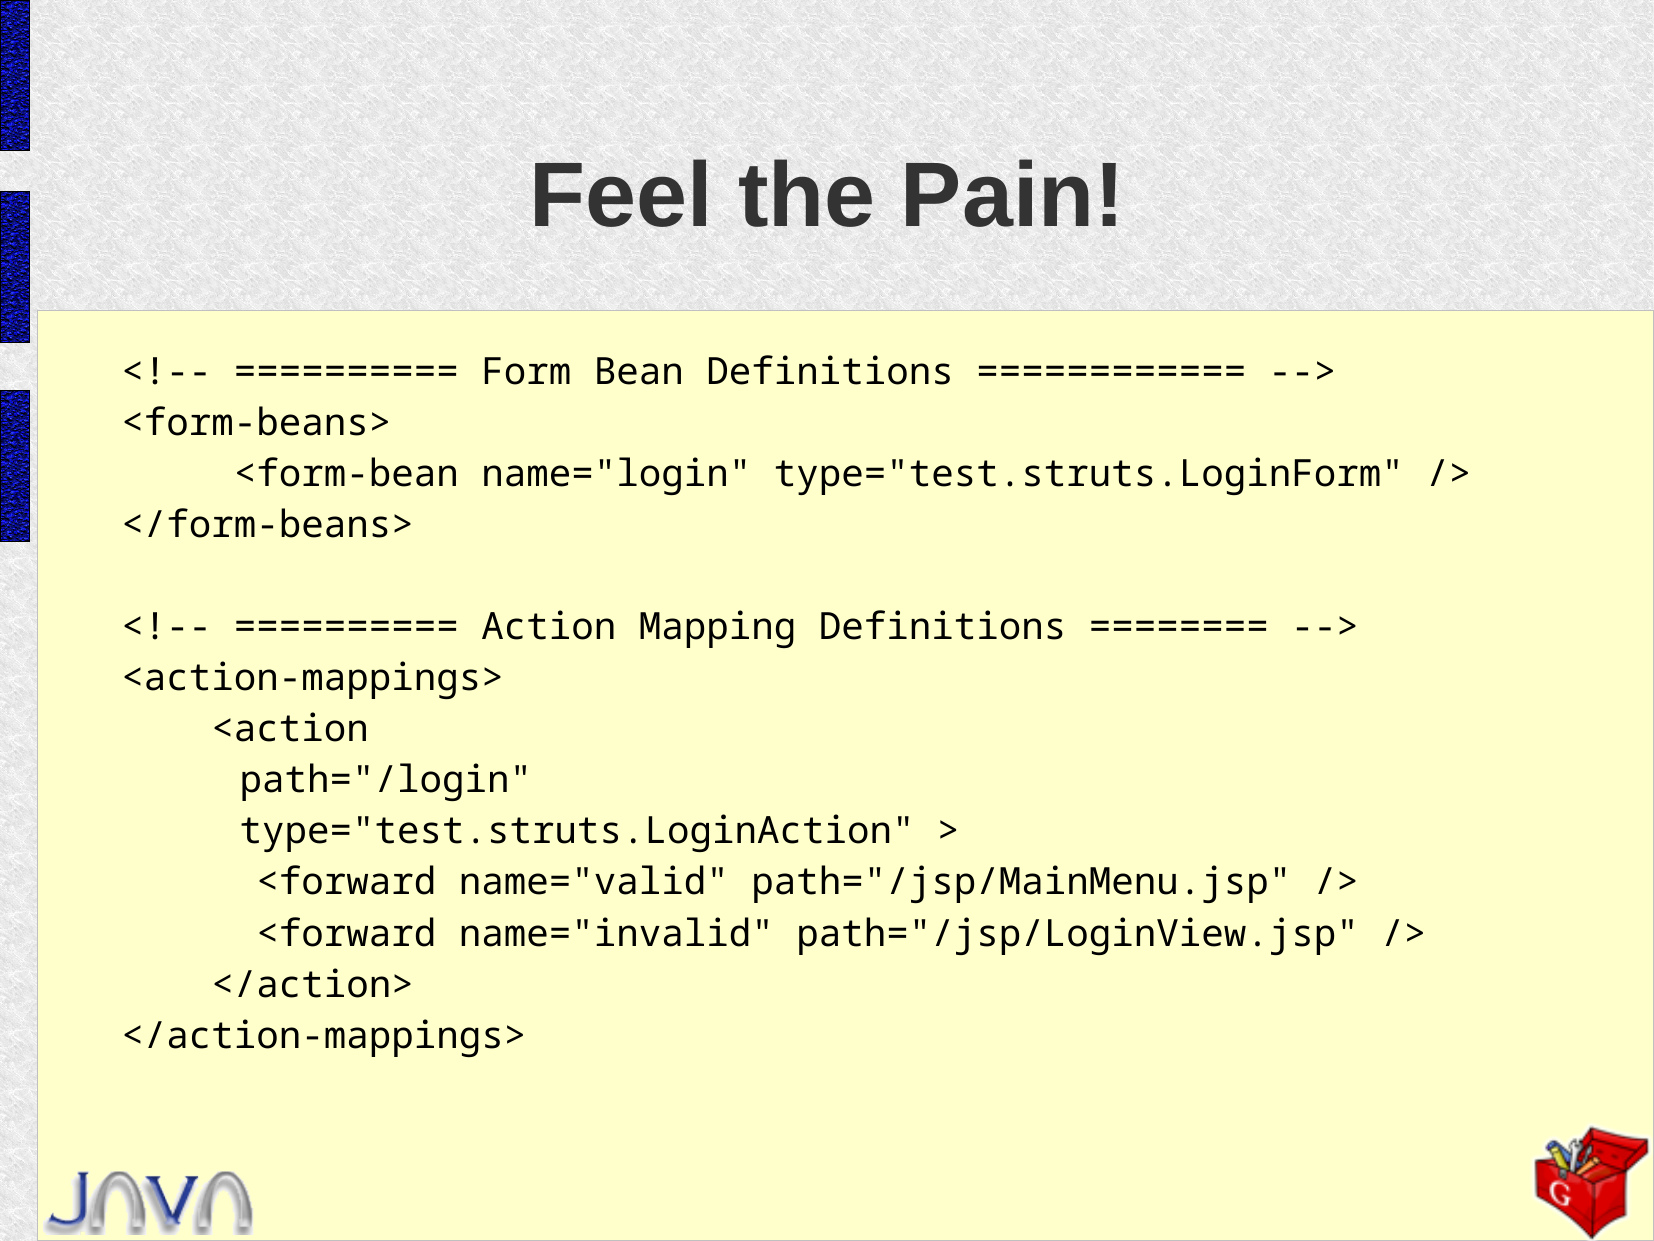

# Feel the Pain!
<!-- ========== Form Bean Definitions ============ -->
<form-beans>
 <form-bean name="login" type="test.struts.LoginForm" />
</form-beans>
<!-- ========== Action Mapping Definitions ======== -->
<action-mappings>
 <action
 	path="/login"
 	type="test.struts.LoginAction" >
 <forward name="valid" path="/jsp/MainMenu.jsp" />
 <forward name="invalid" path="/jsp/LoginView.jsp" />
 </action>
</action-mappings>